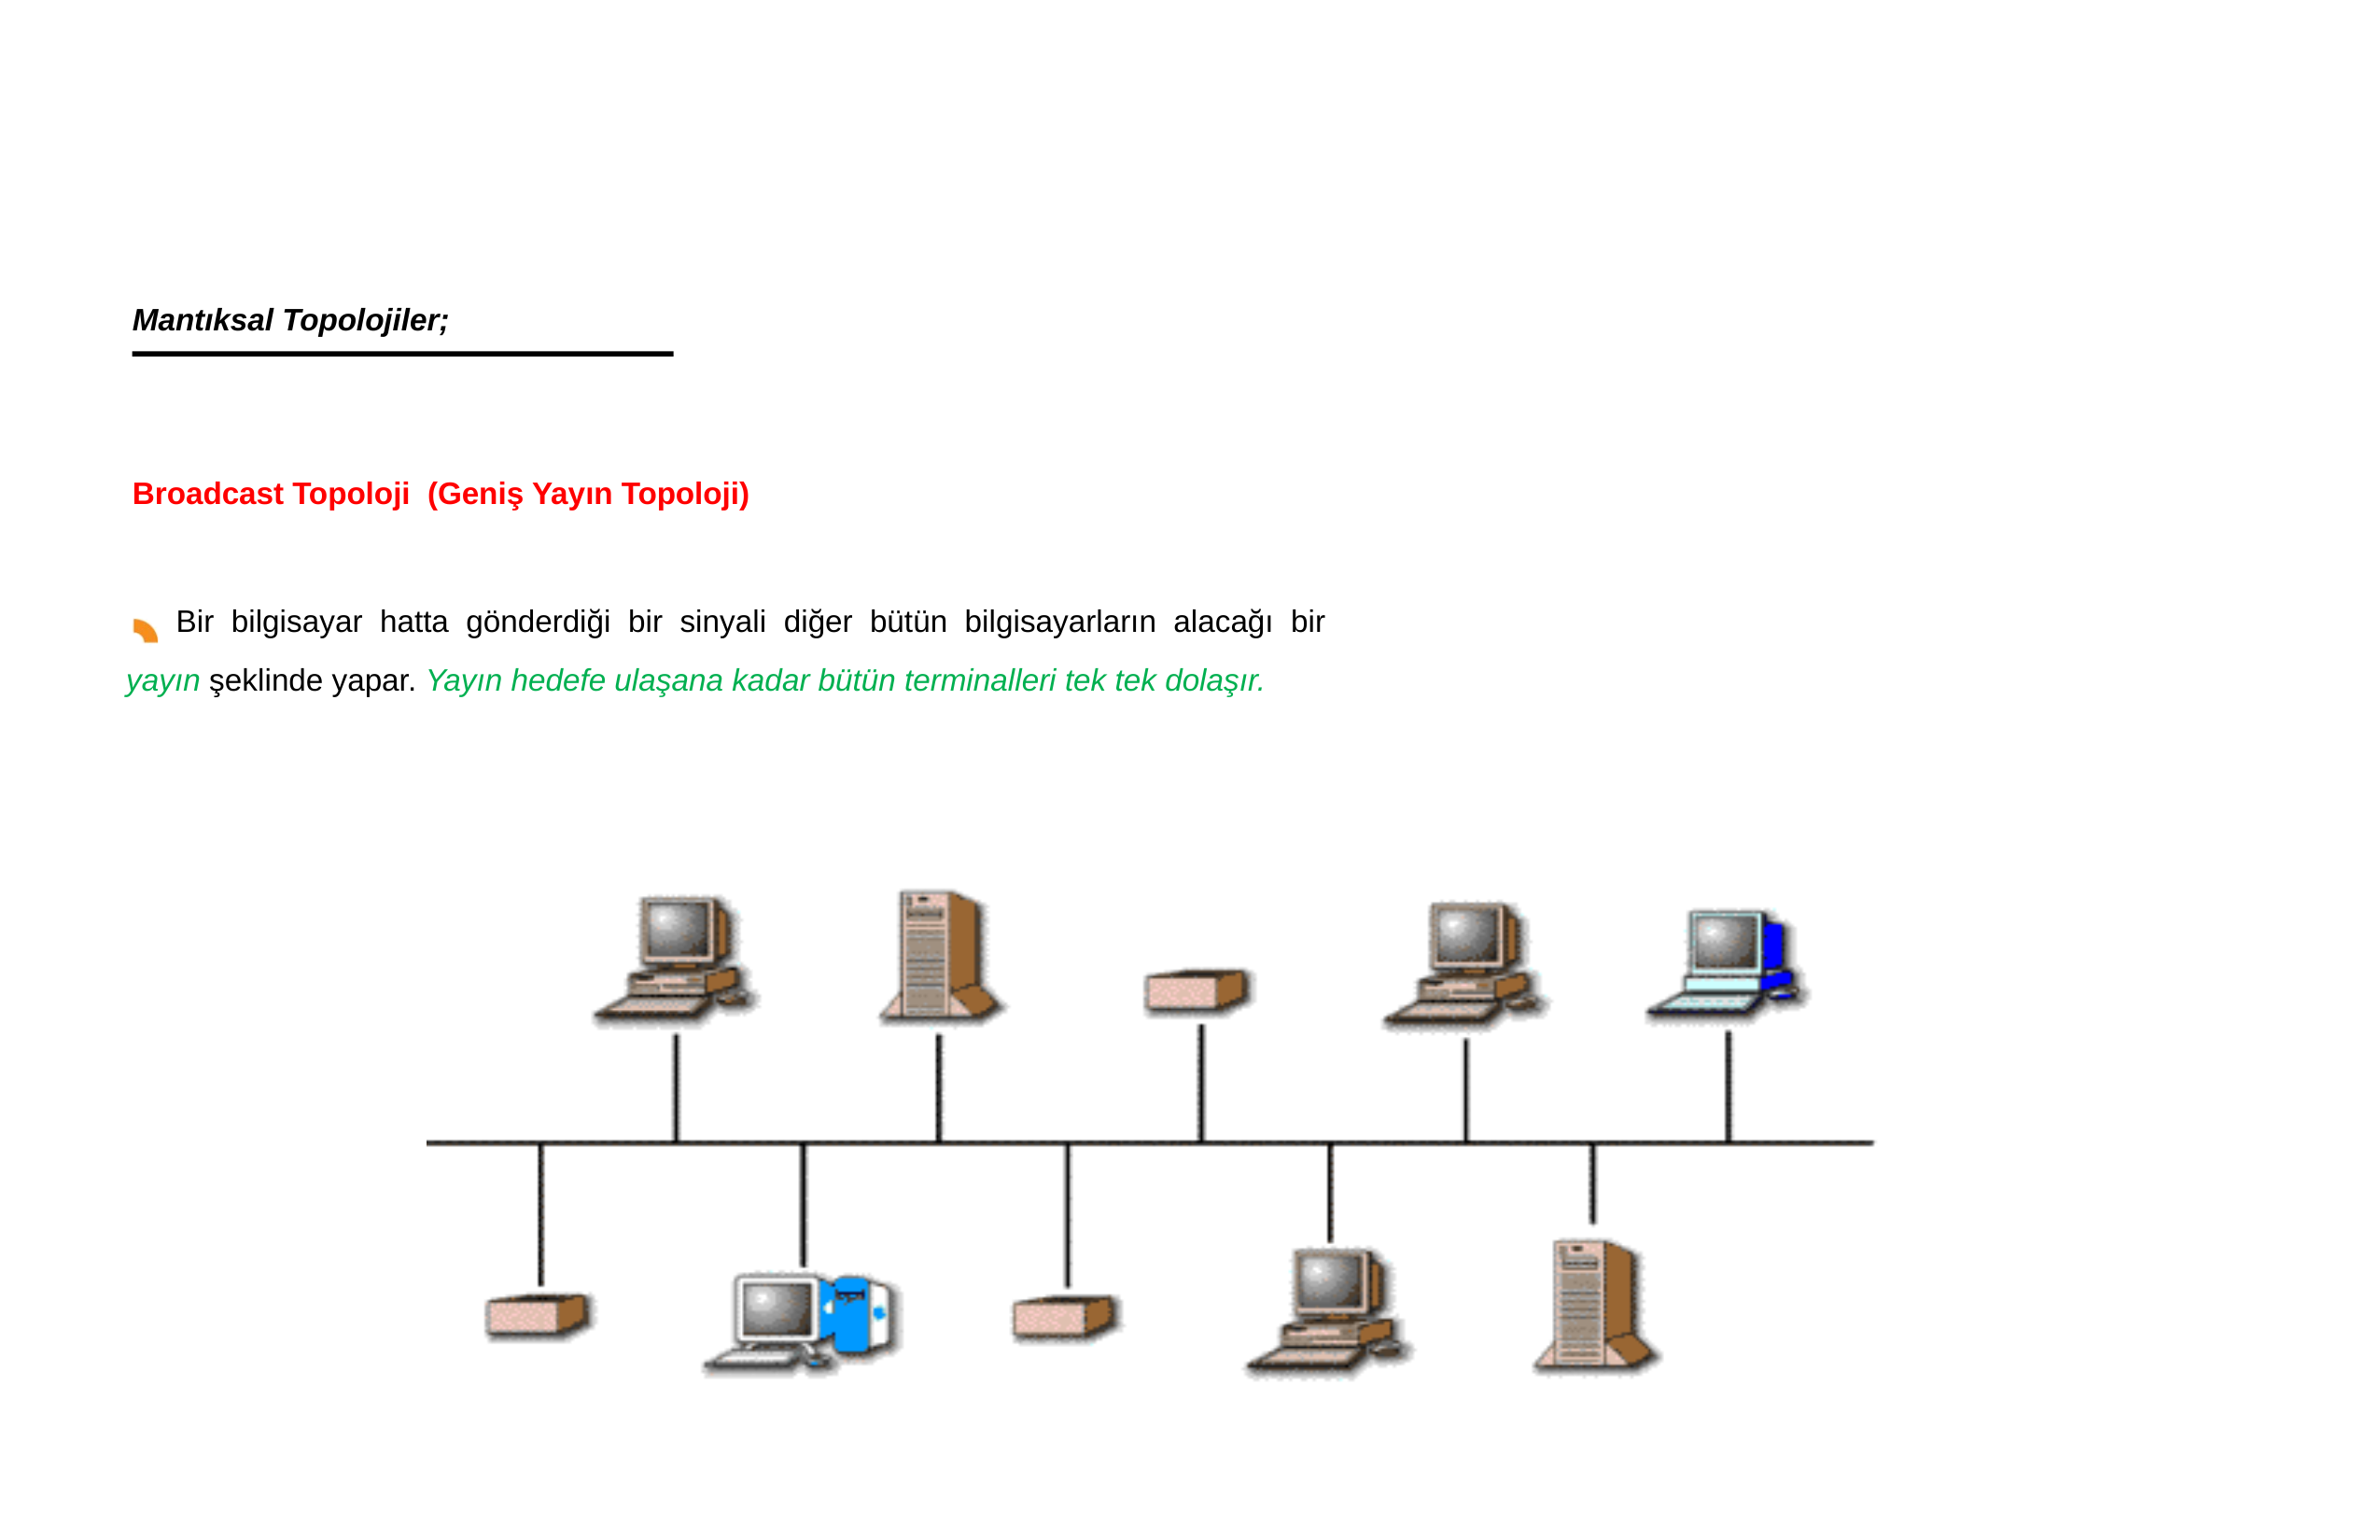

Mantıksal Topolojiler;
Broadcast Topoloji (Geniş Yayın Topoloji)
 Bir bilgisayar hatta gönderdiği bir sinyali diğer bütün bilgisayarların alacağı bir
yayın şeklinde yapar. Yayın hedefe ulaşana kadar bütün terminalleri tek tek dolaşır.